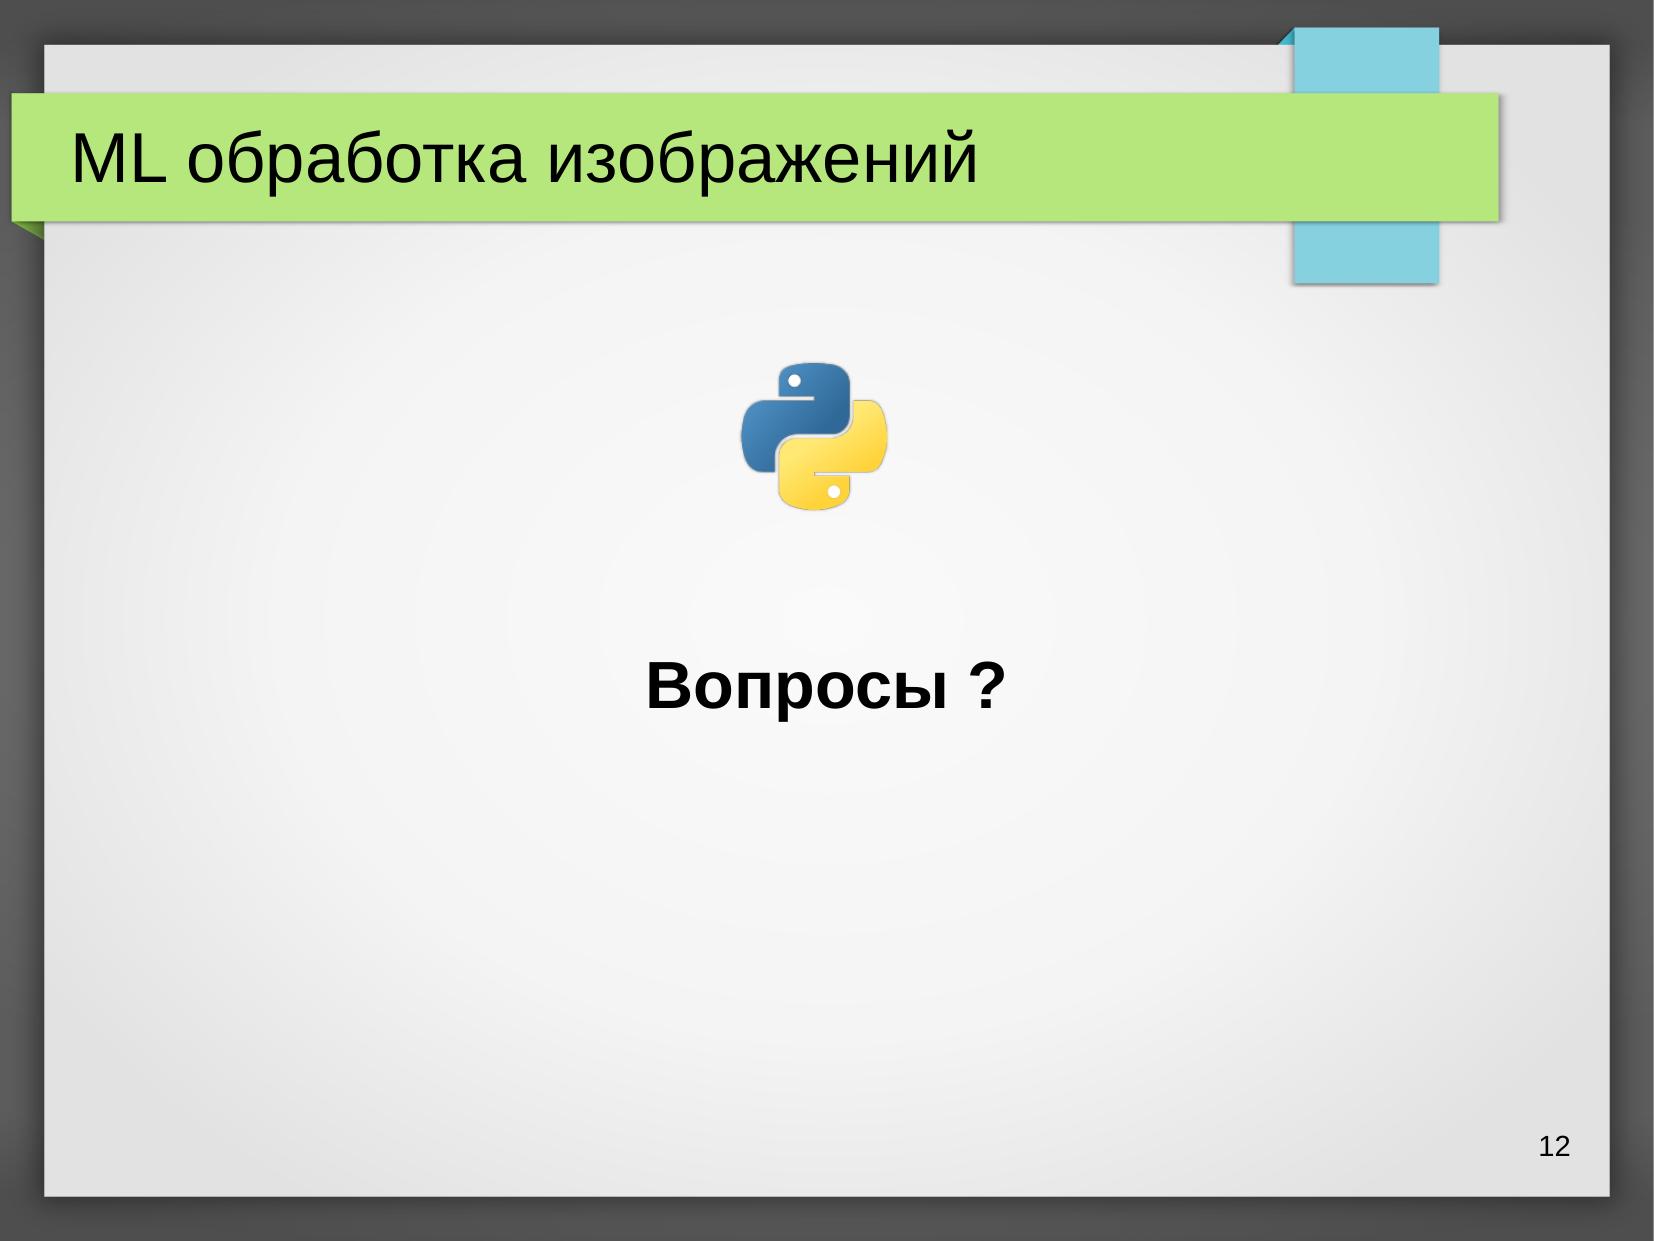

# ML обработка изображений
Вопросы ?
12